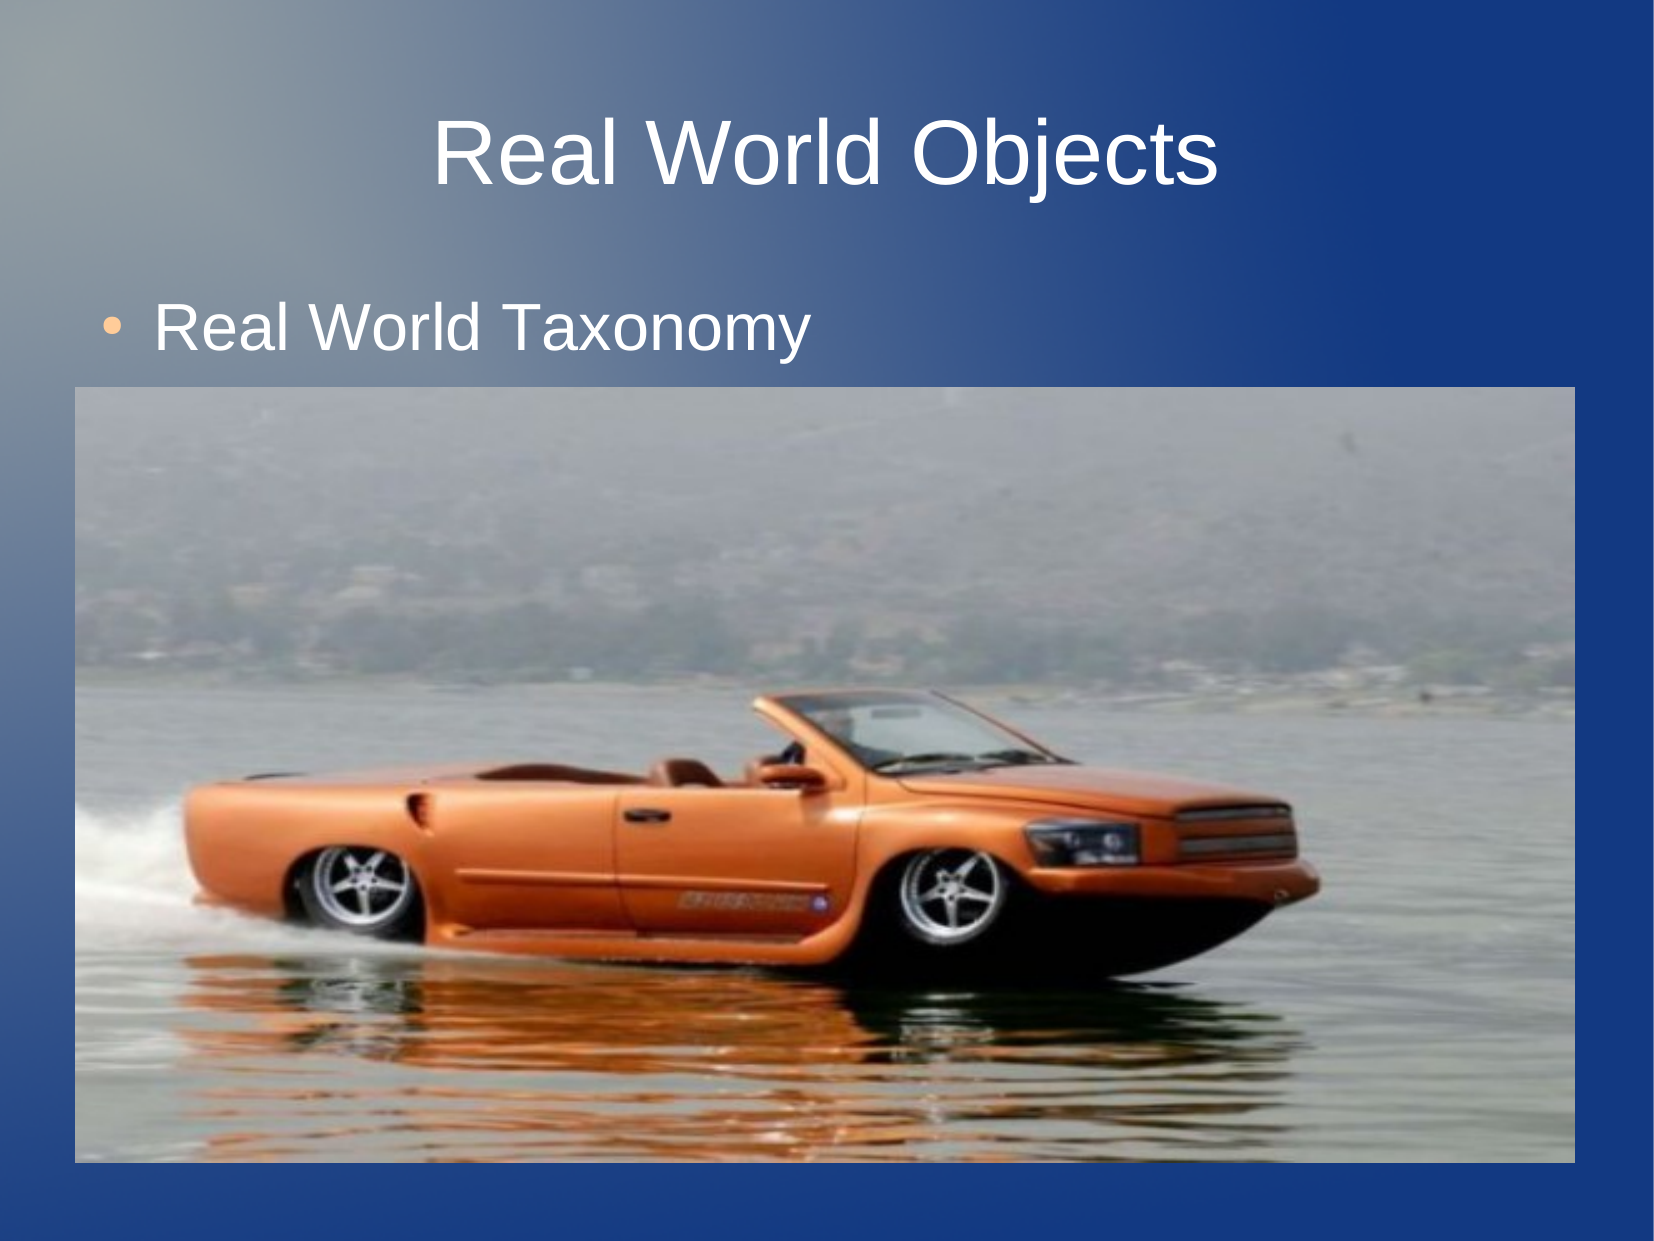

# Real World Objects
Real World Taxonomy